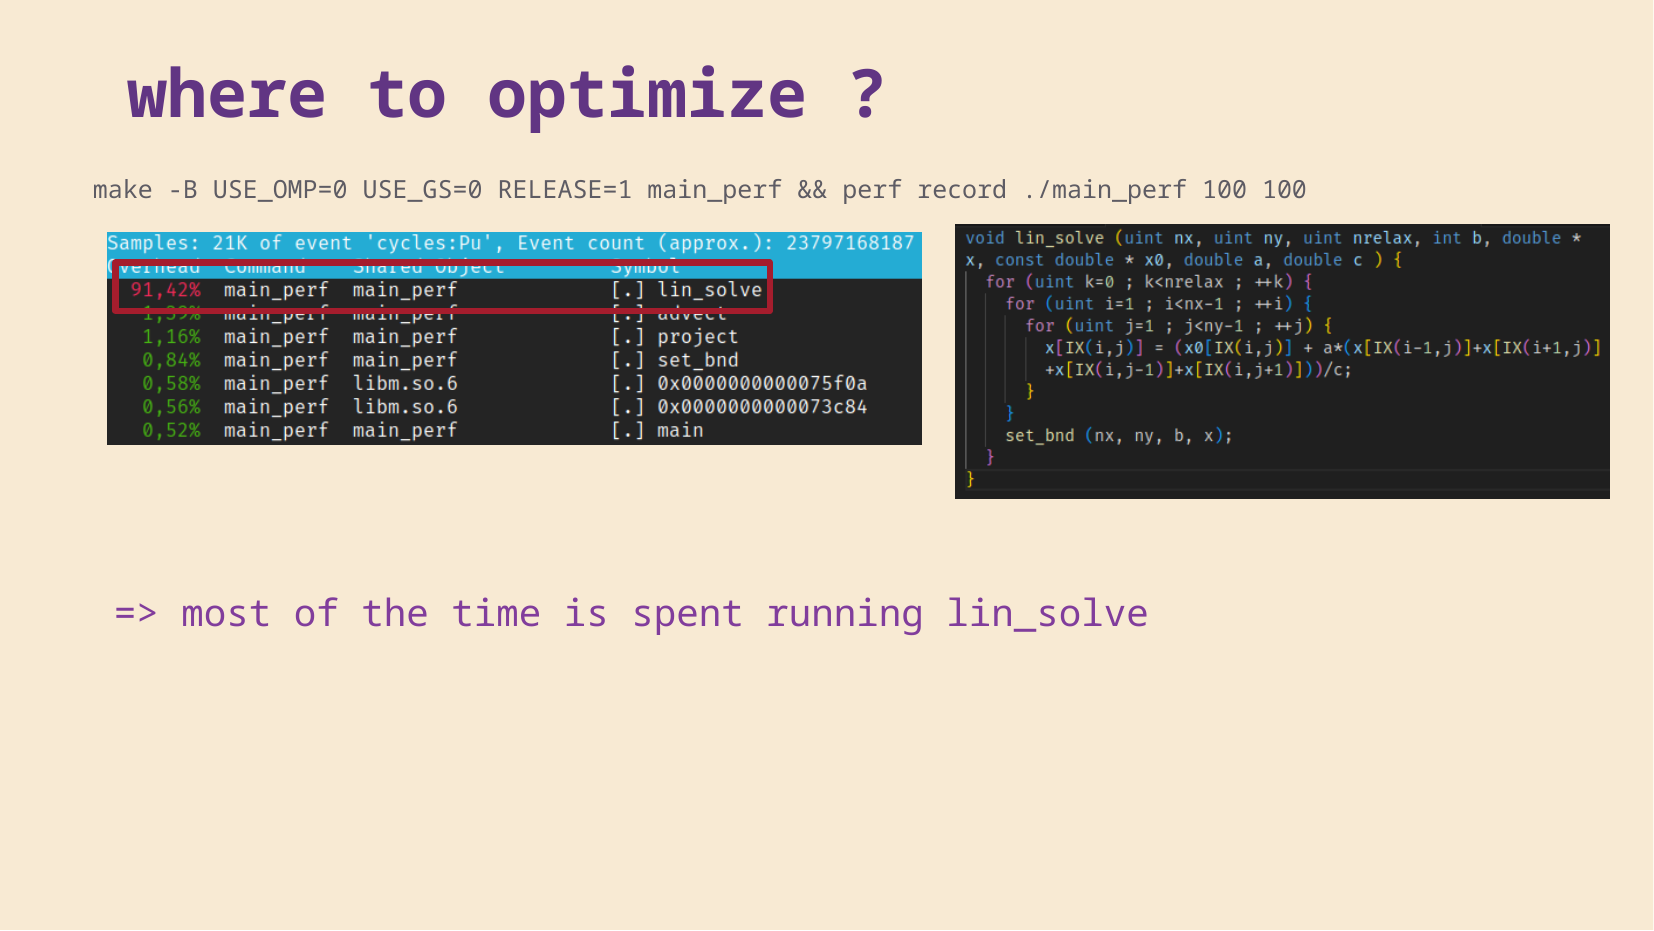

# where to optimize ?
make -B USE_OMP=0 USE_GS=0 RELEASE=1 main_perf && perf record ./main_perf 100 100
=> most of the time is spent running lin_solve